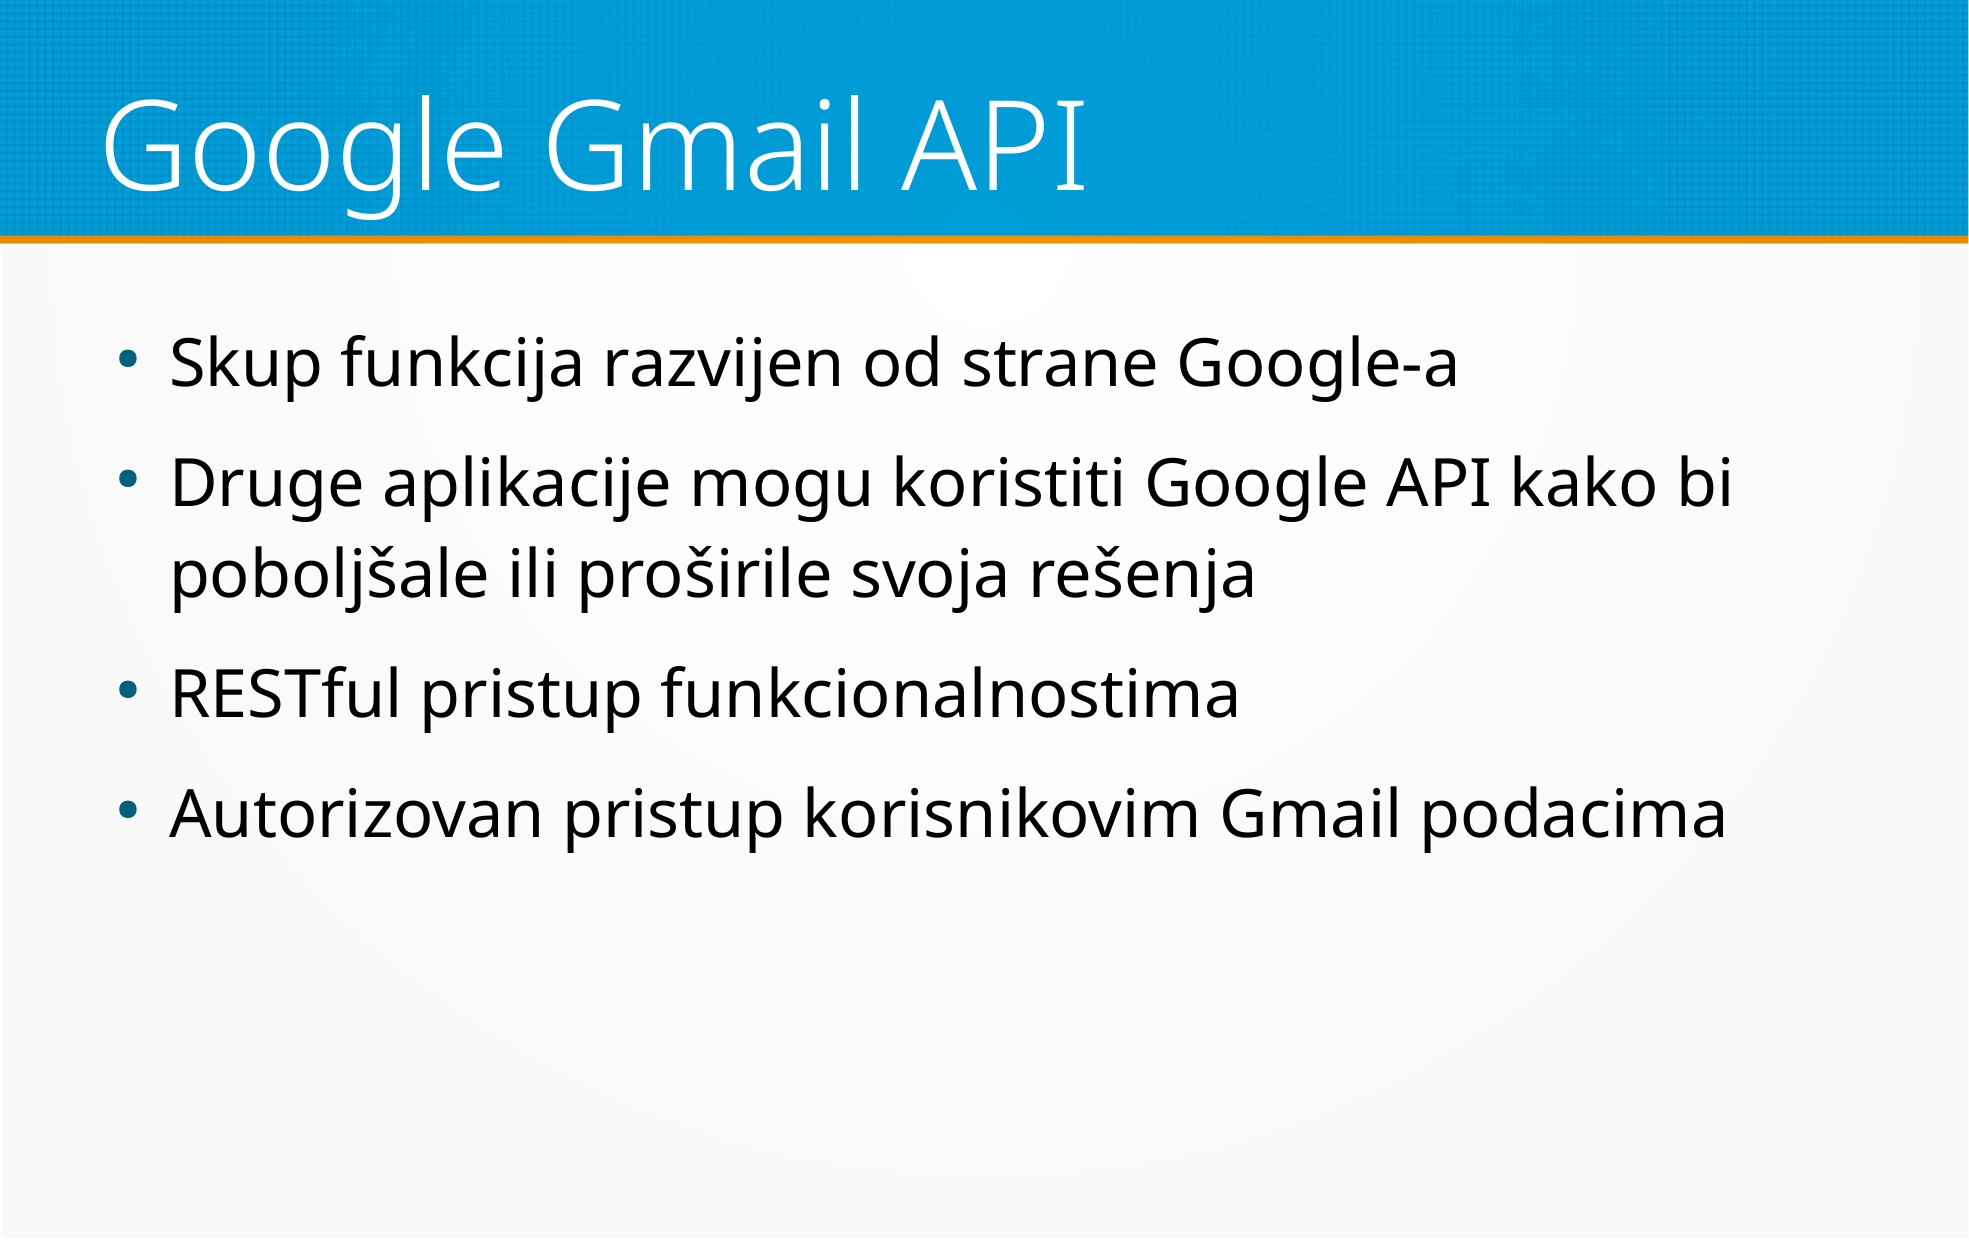

# Google Gmail API
Skup funkcija razvijen od strane Google-a
Druge aplikacije mogu koristiti Google API kako bi poboljšale ili proširile svoja rešenja
RESTful pristup funkcionalnostima
Autorizovan pristup korisnikovim Gmail podacima